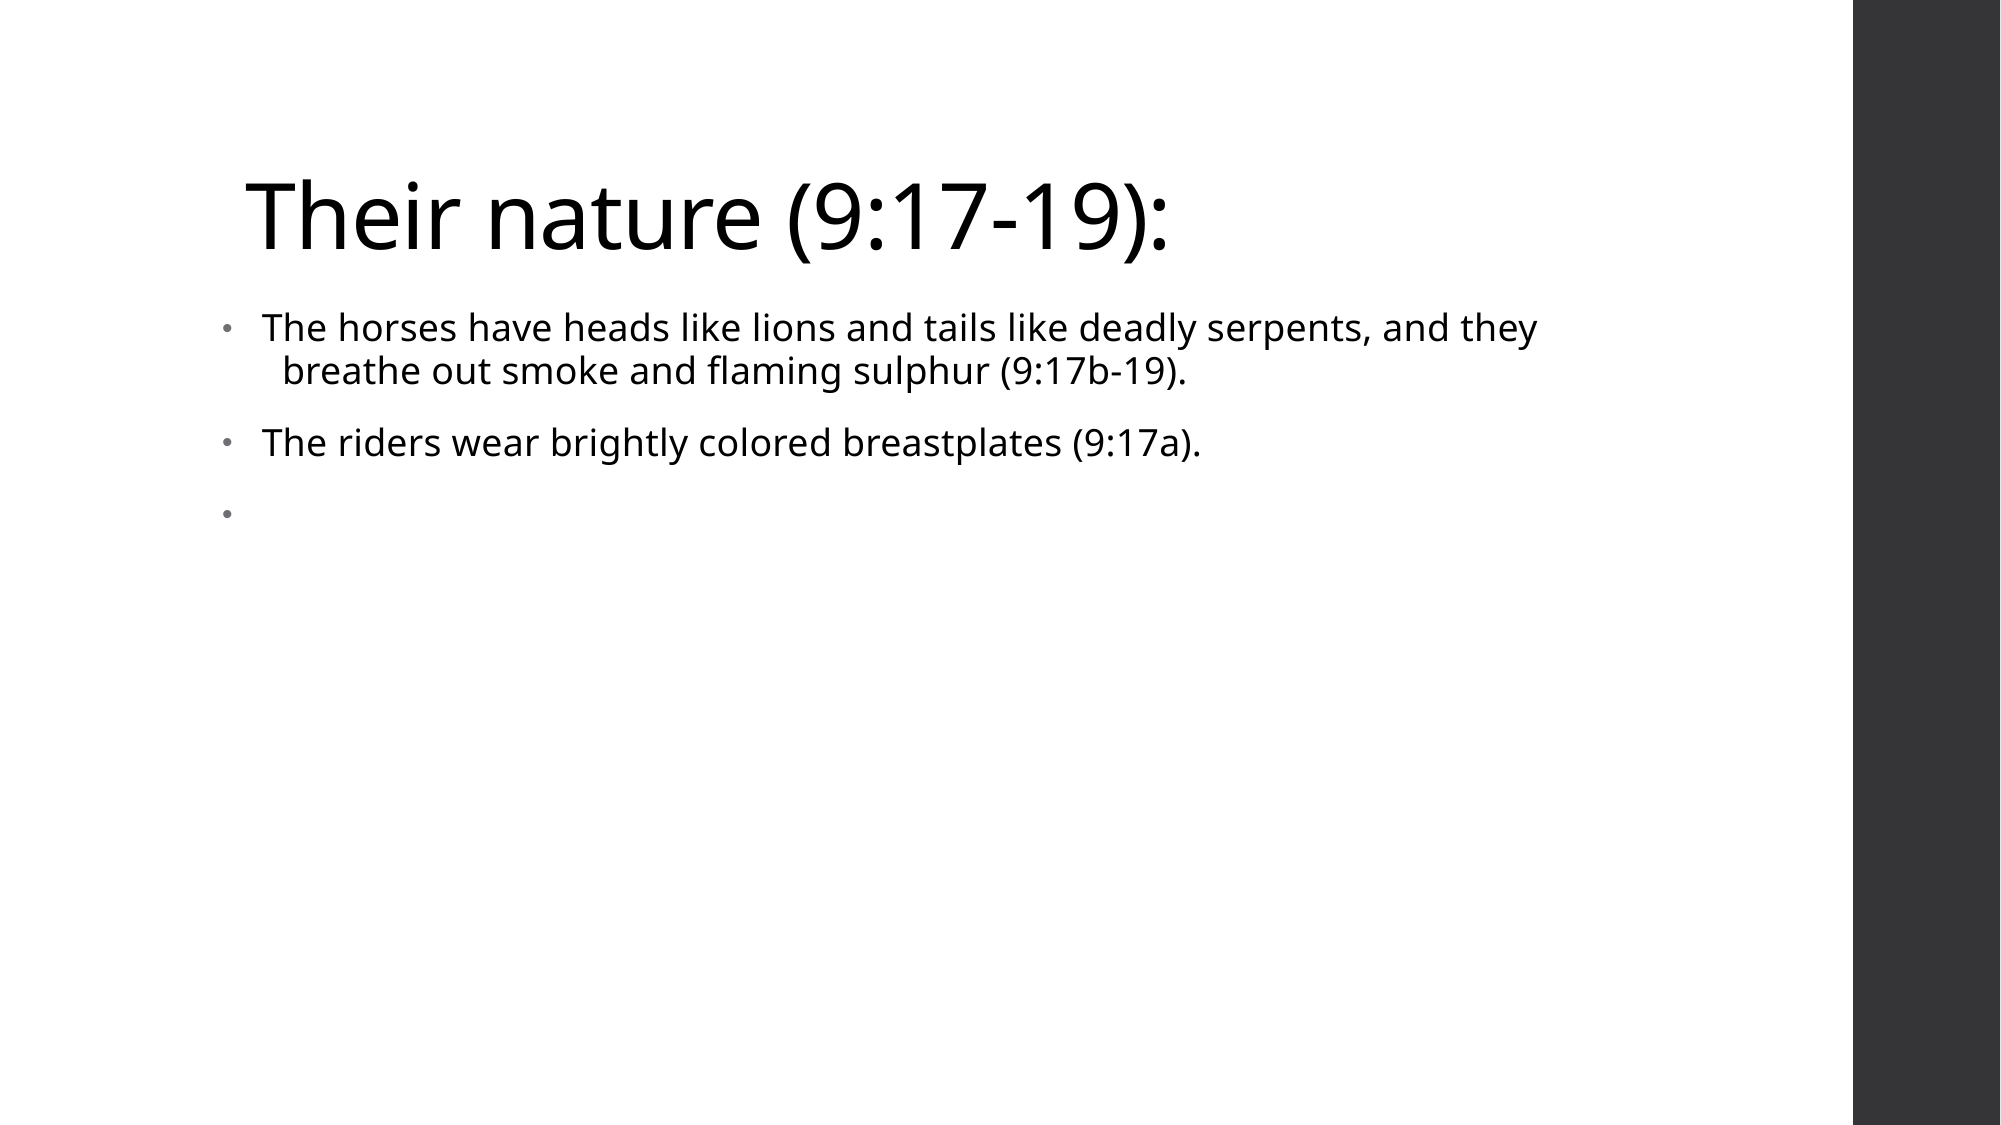

# Their nature (9:17-19):
 The horses have heads like lions and tails like deadly serpents, and they breathe out smoke and flaming sulphur (9:17b-19).
 The riders wear brightly colored breastplates (9:17a).